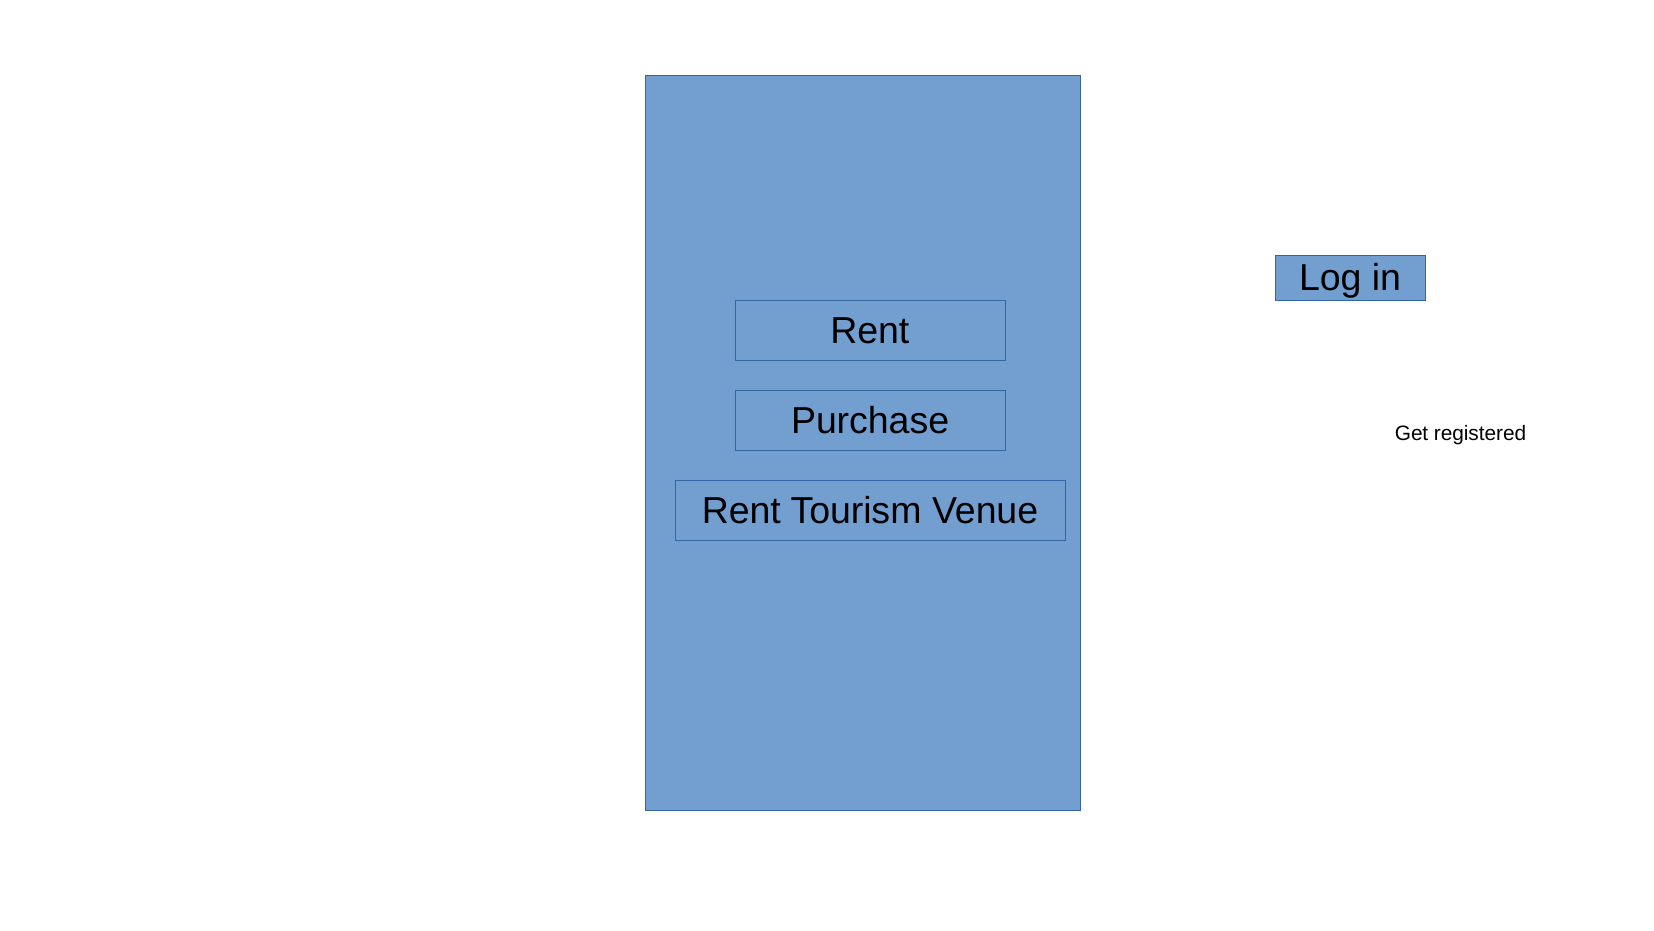

Log in
Rent
Purchase
Get registered
Rent Tourism Venue